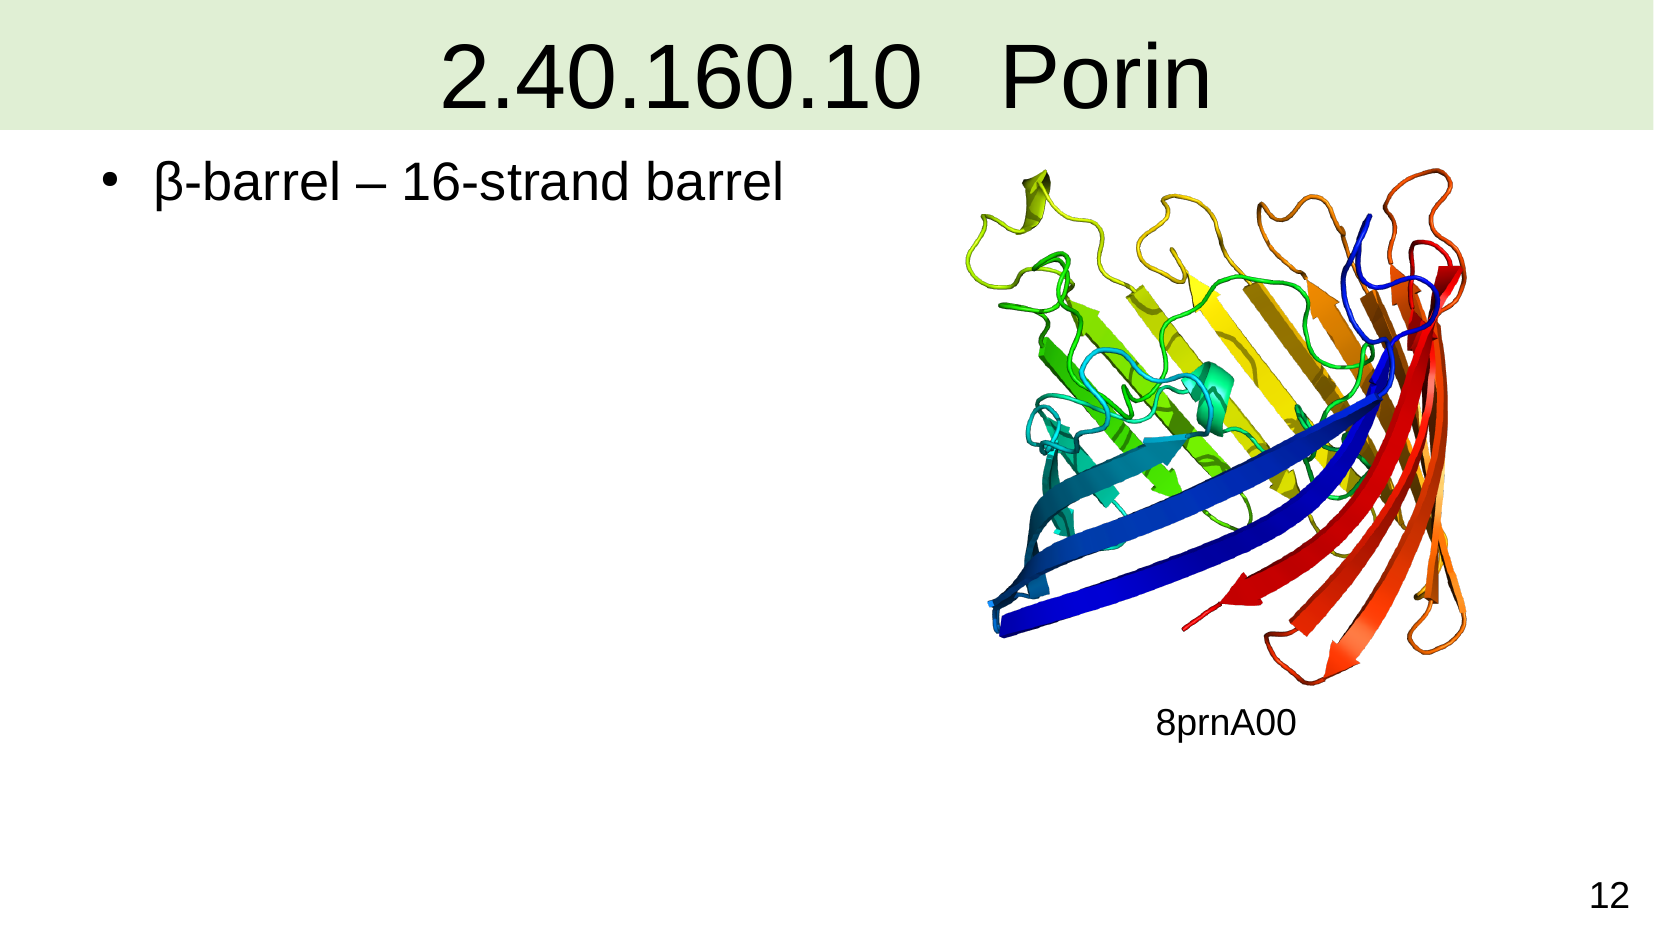

# 2.40.160.10 Porin
β-barrel – 16-strand barrel
8prnA00